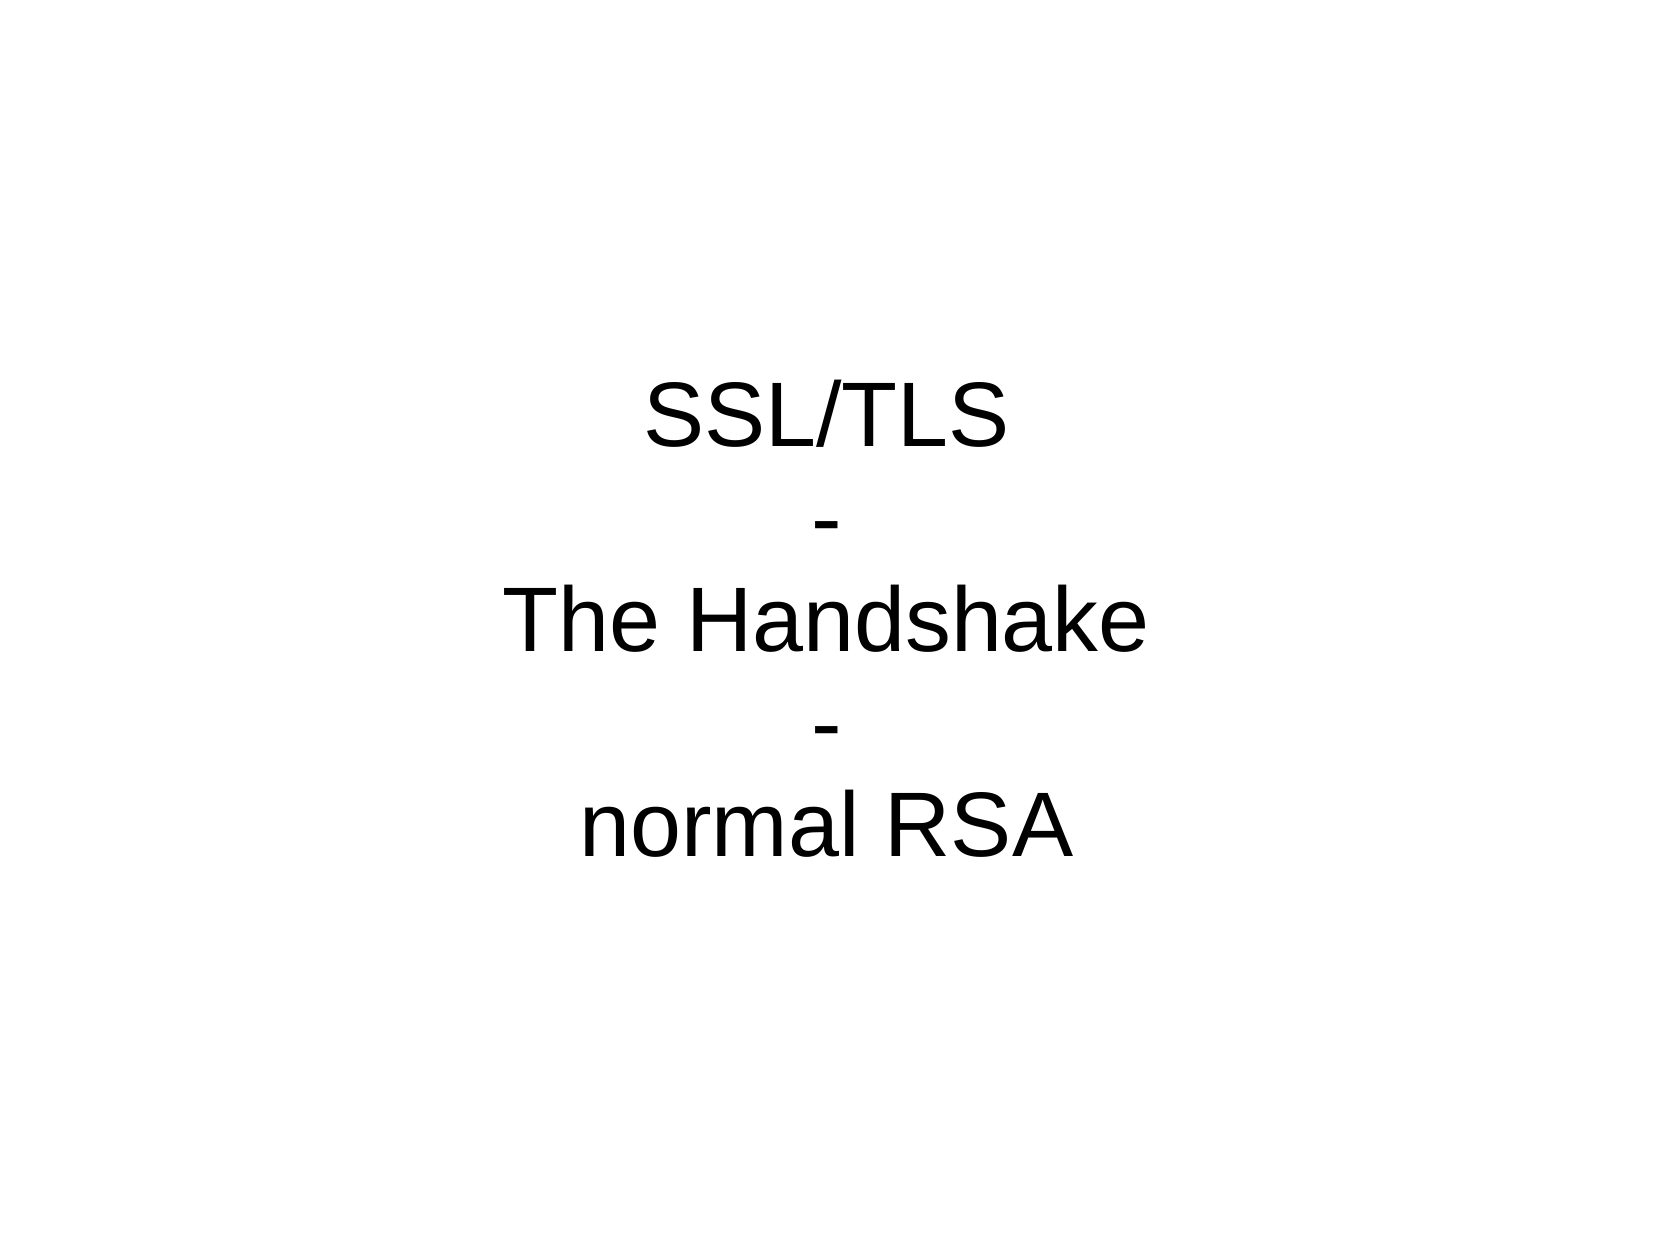

# SSL/TLS - The Handshake - normal RSA